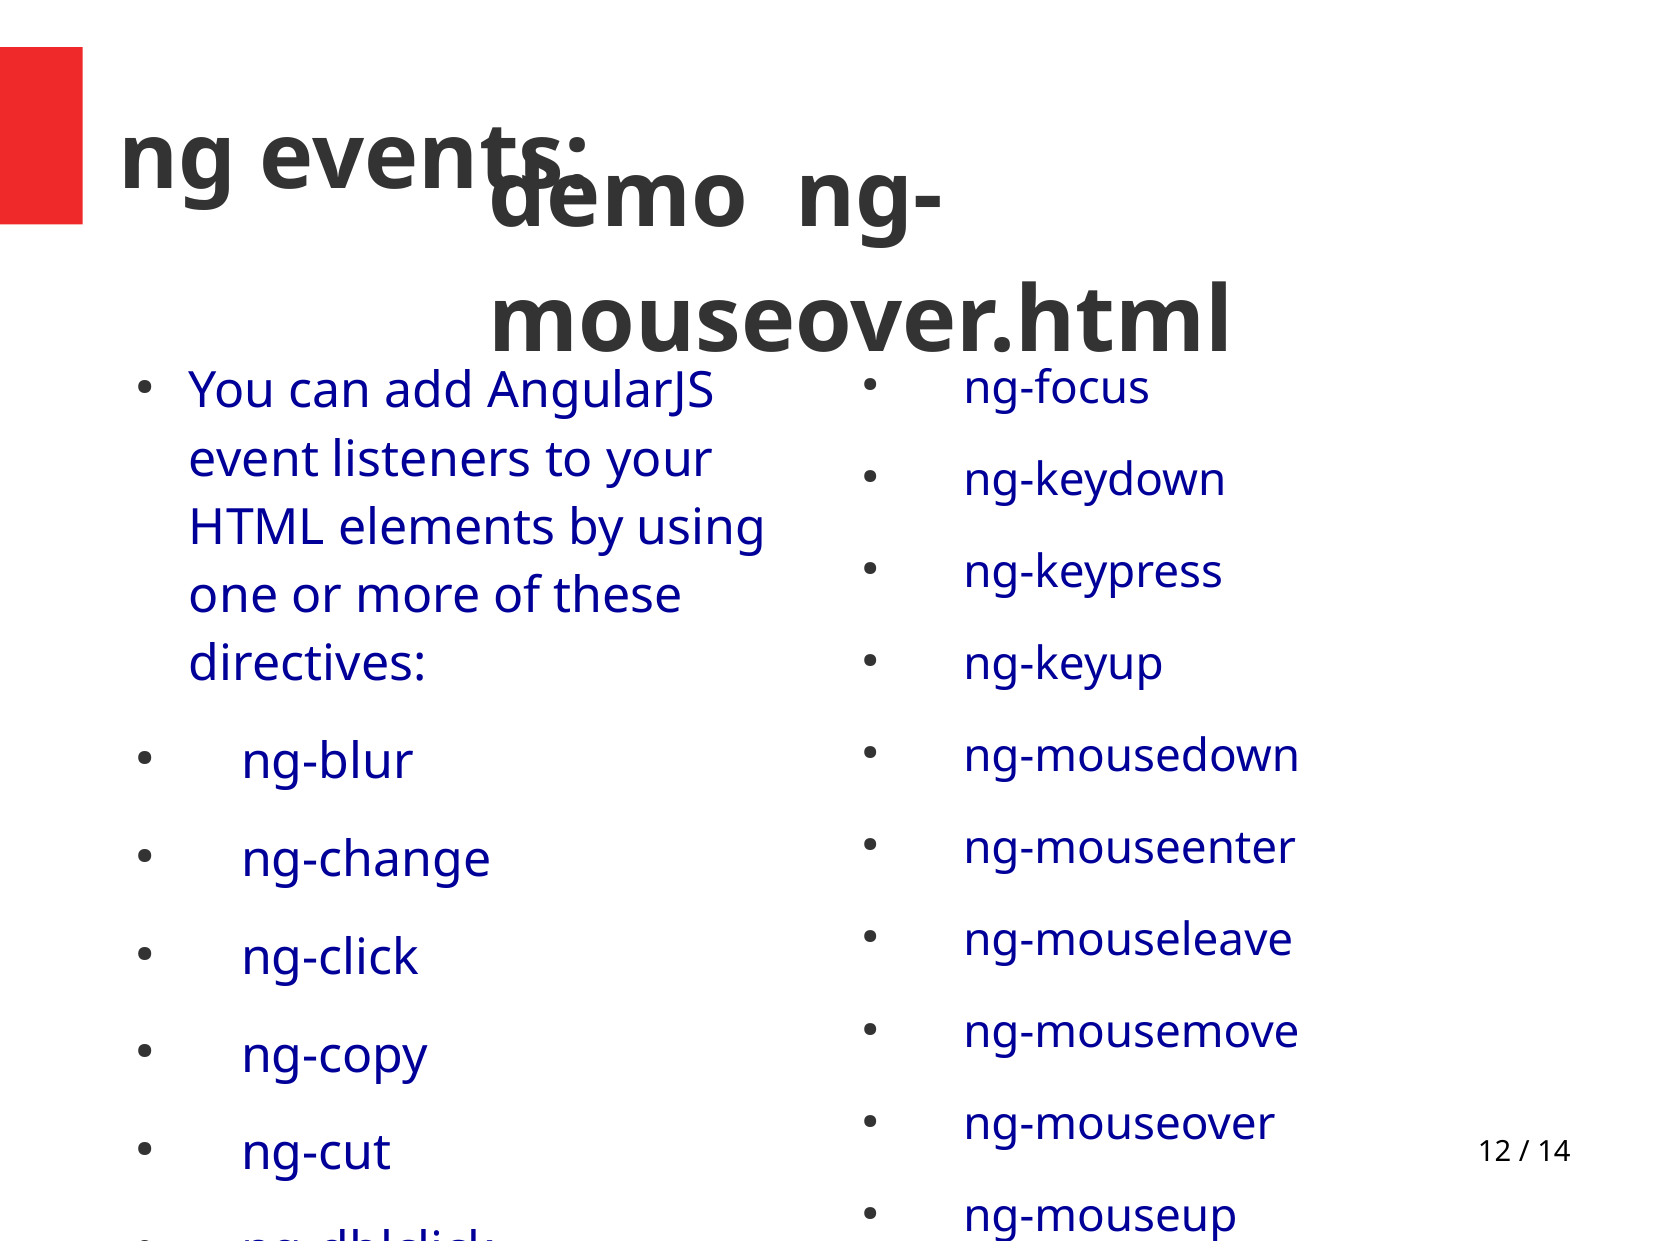

# ng events:
demo ng-mouseover.html
You can add AngularJS event listeners to your HTML elements by using one or more of these directives:
 ng-blur
 ng-change
 ng-click
 ng-copy
 ng-cut
 ng-dblclick
 ng-focus
 ng-keydown
 ng-keypress
 ng-keyup
 ng-mousedown
 ng-mouseenter
 ng-mouseleave
 ng-mousemove
 ng-mouseover
 ng-mouseup
 ng-paste
12